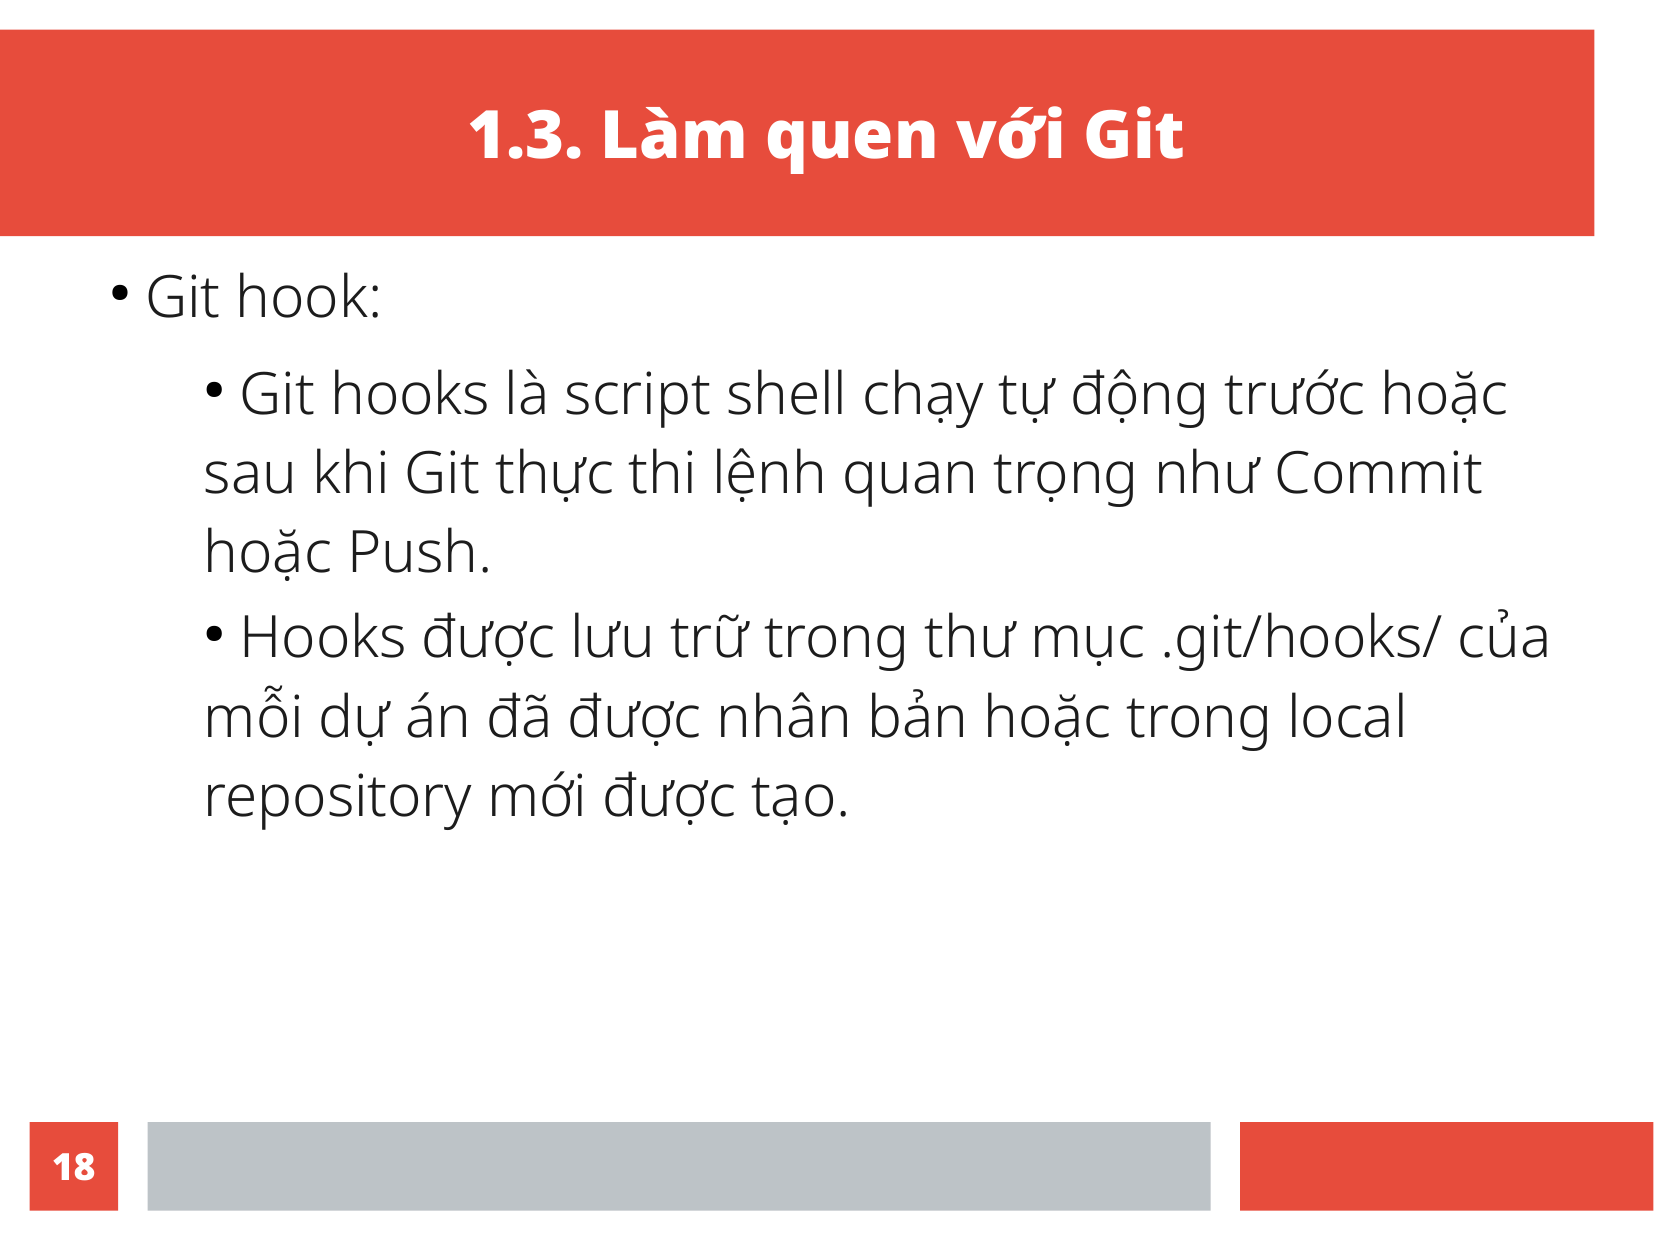

# 1.3. Làm quen với Git
 Git hook:
 Git hooks là script shell chạy tự động trước hoặc sau khi Git thực thi lệnh quan trọng như Commit hoặc Push.
 Hooks được lưu trữ trong thư mục .git/hooks/ của mỗi dự án đã được nhân bản hoặc trong local repository mới được tạo.
18